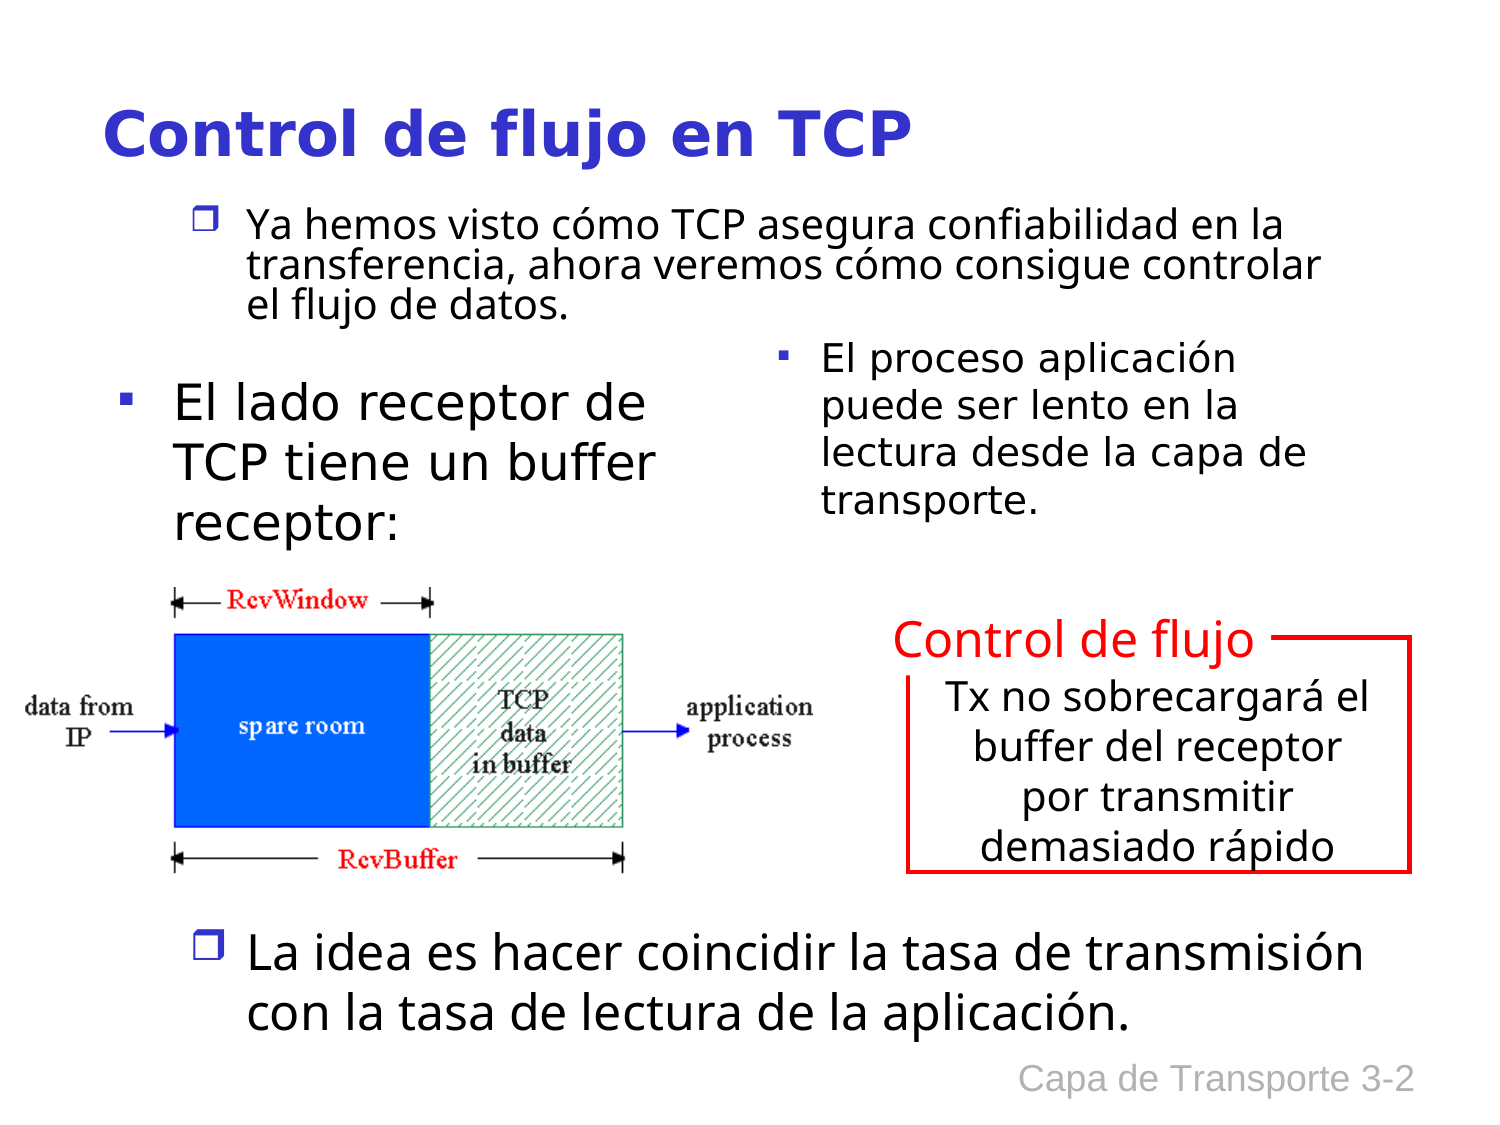

# Control de flujo en TCP
Ya hemos visto cómo TCP asegura confiabilidad en la transferencia, ahora veremos cómo consigue controlar el flujo de datos.
El proceso aplicación puede ser lento en la lectura desde la capa de transporte.
El lado receptor de TCP tiene un buffer receptor:
Control de flujo
Tx no sobrecargará el buffer del receptor por transmitir demasiado rápido
La idea es hacer coincidir la tasa de transmisión con la tasa de lectura de la aplicación.
2
Espacio
disponible
Datos
TCP
en buffer
Datos
desde
IP
Proceso aplicación